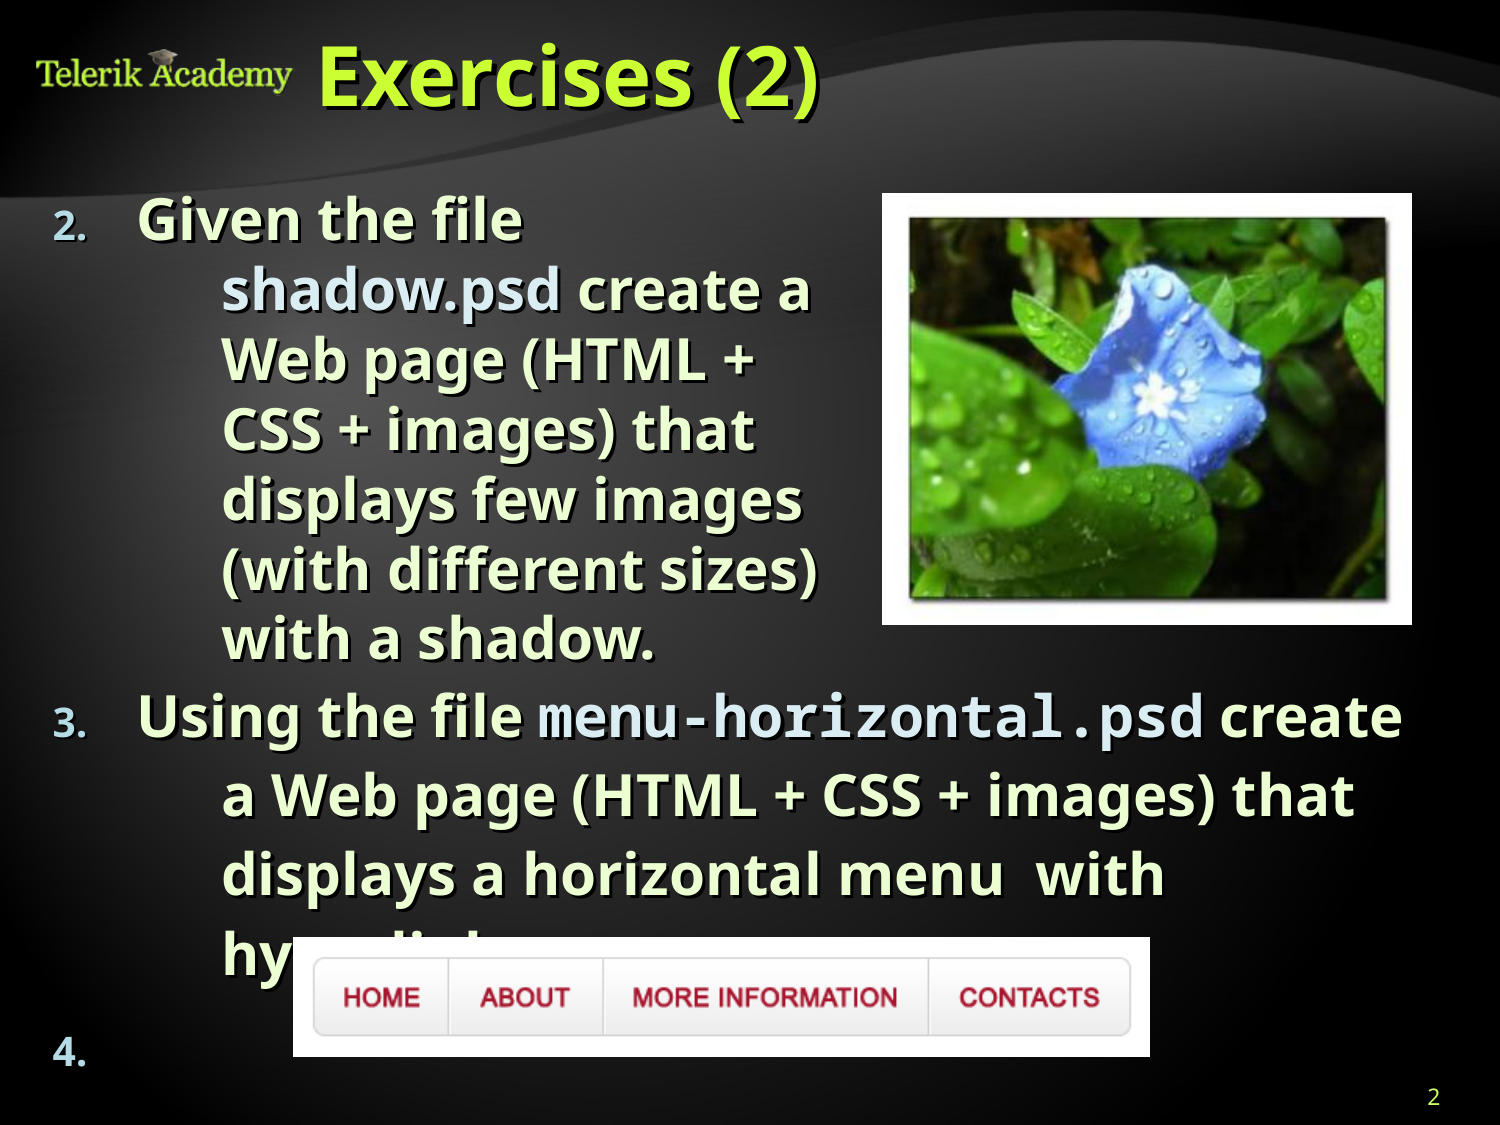

# Exercises (2)
Given the file shadow.psd create a Web page (HTML + CSS + images) that displays few images (with different sizes) with a shadow.
Using the file menu-horizontal.psd create a Web page (HTML + CSS + images) that displays a horizontal menu with hyperlinks.